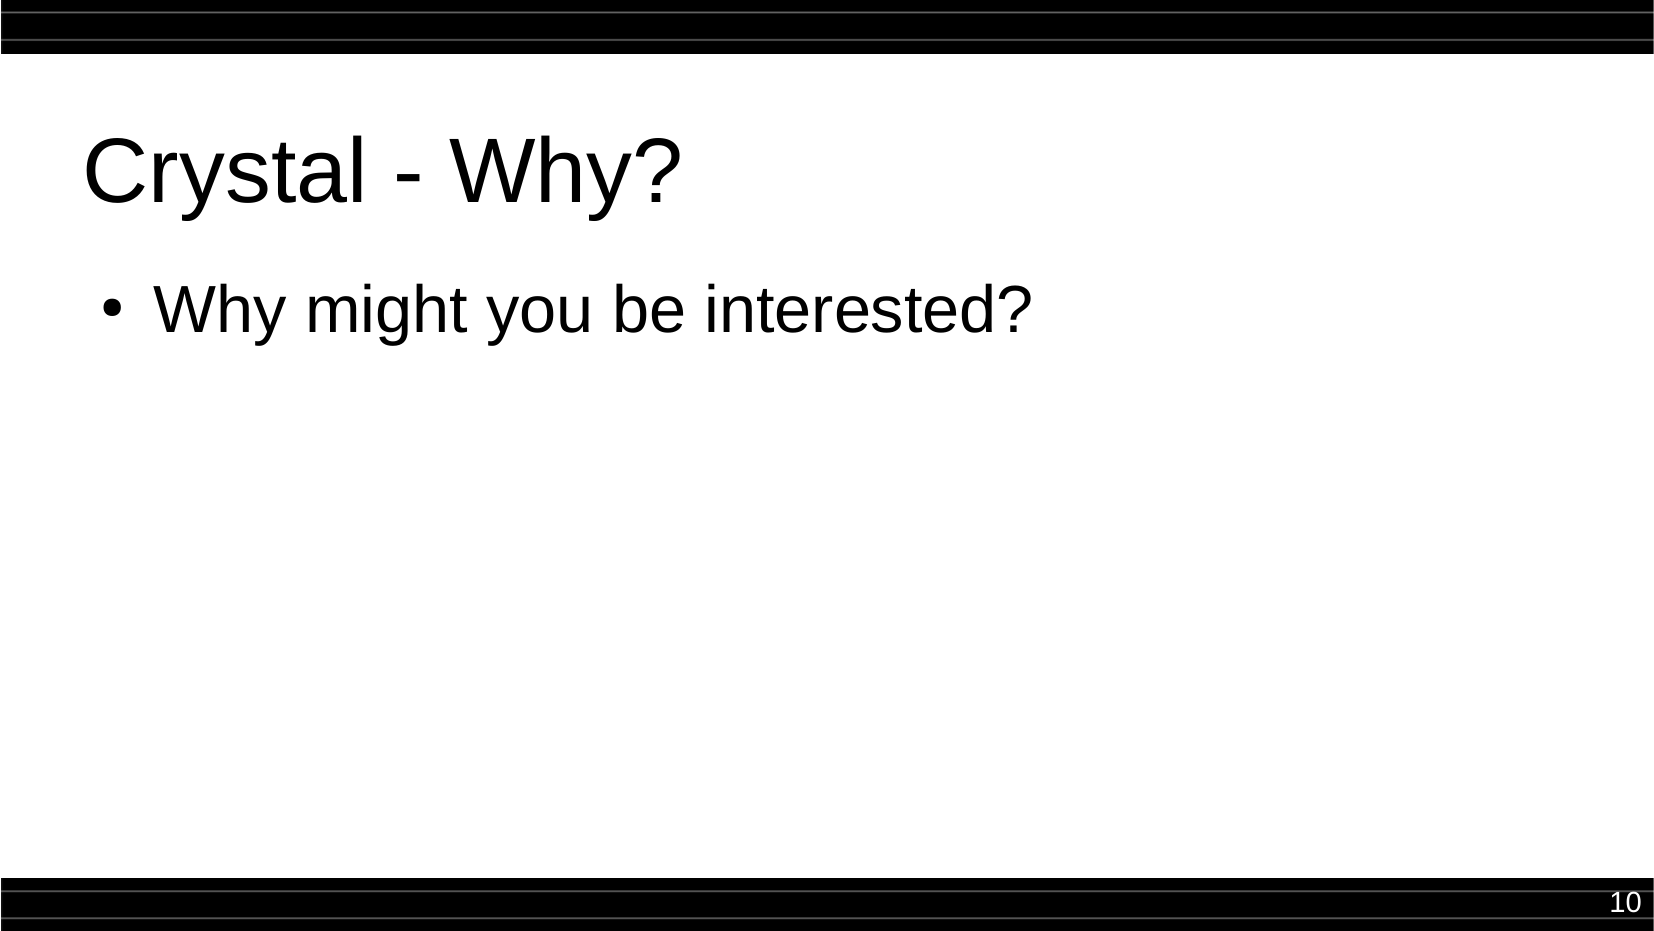

# Crystal - Why?
Why might you be interested?